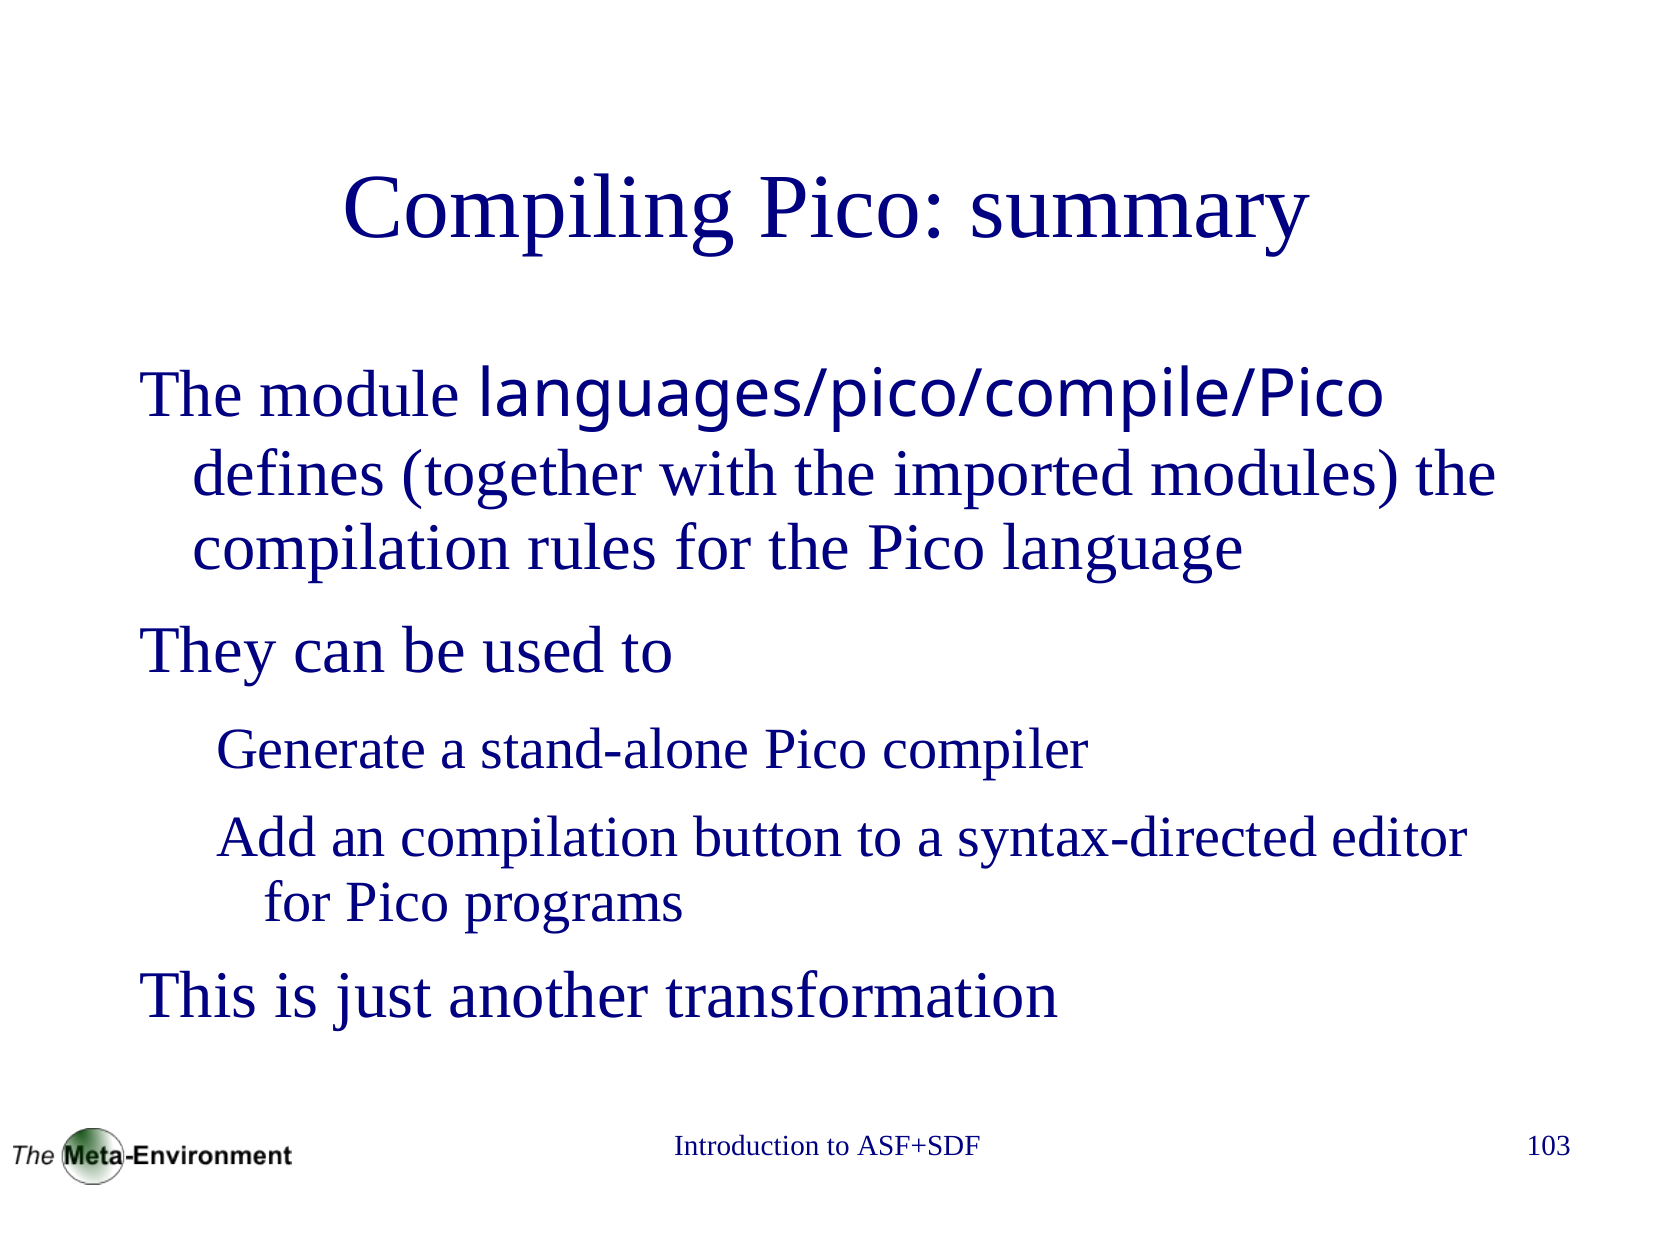

# Compiling Pico: summary
The module languages/pico/compile/Pico defines (together with the imported modules) the compilation rules for the Pico language
They can be used to
Generate a stand-alone Pico compiler
Add an compilation button to a syntax-directed editor for Pico programs
This is just another transformation
103